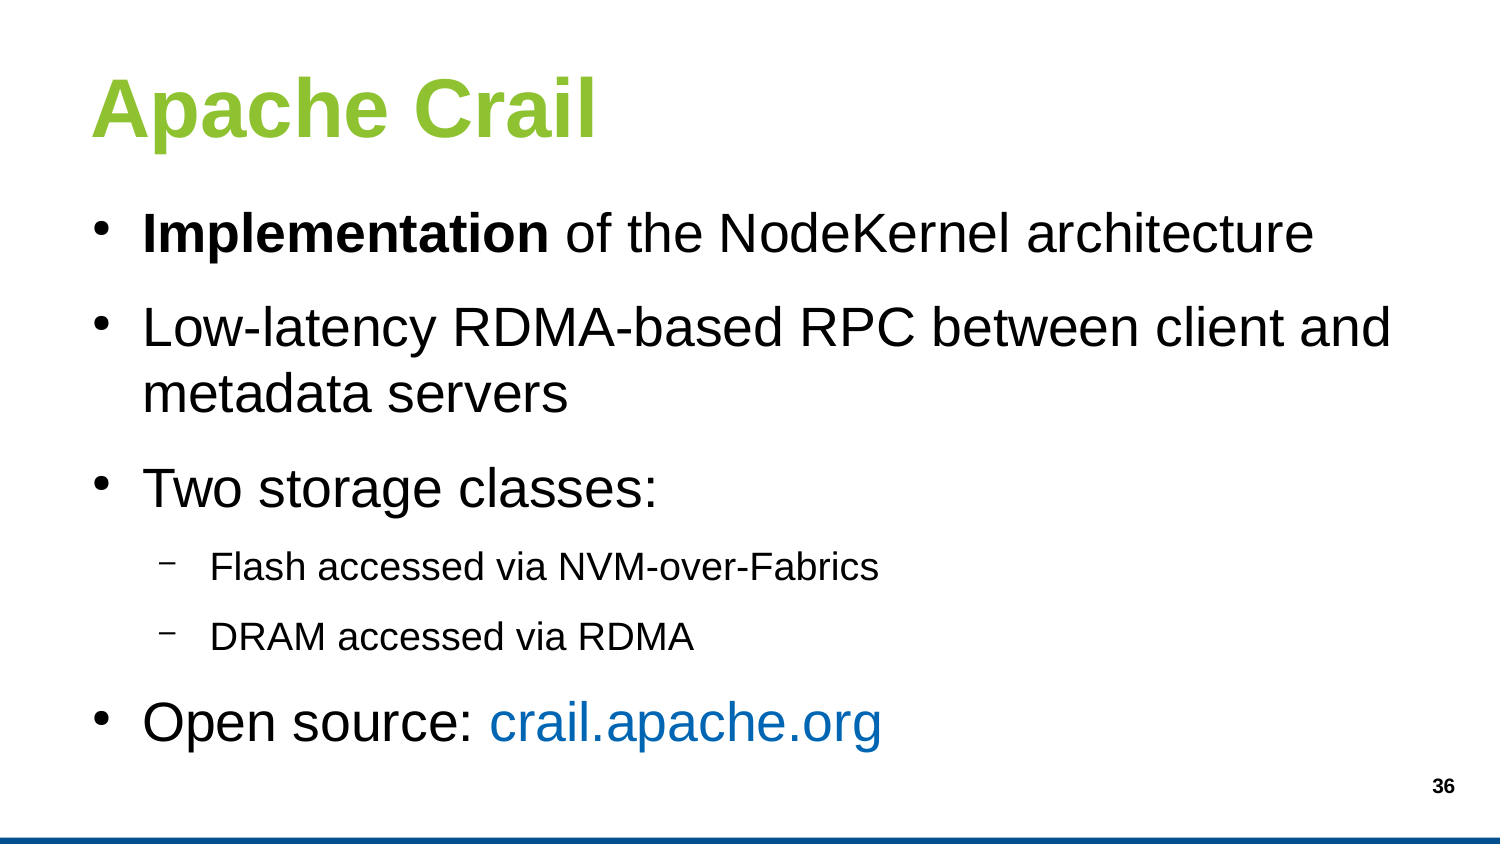

#
Apache Crail
put your #assignedhashtag here by setting the footer in view-header/footer
Implementation of the NodeKernel architecture
Low-latency RDMA-based RPC between client and metadata servers
Two storage classes:
Flash accessed via NVM-over-Fabrics
DRAM accessed via RDMA
Open source: crail.apache.org
36